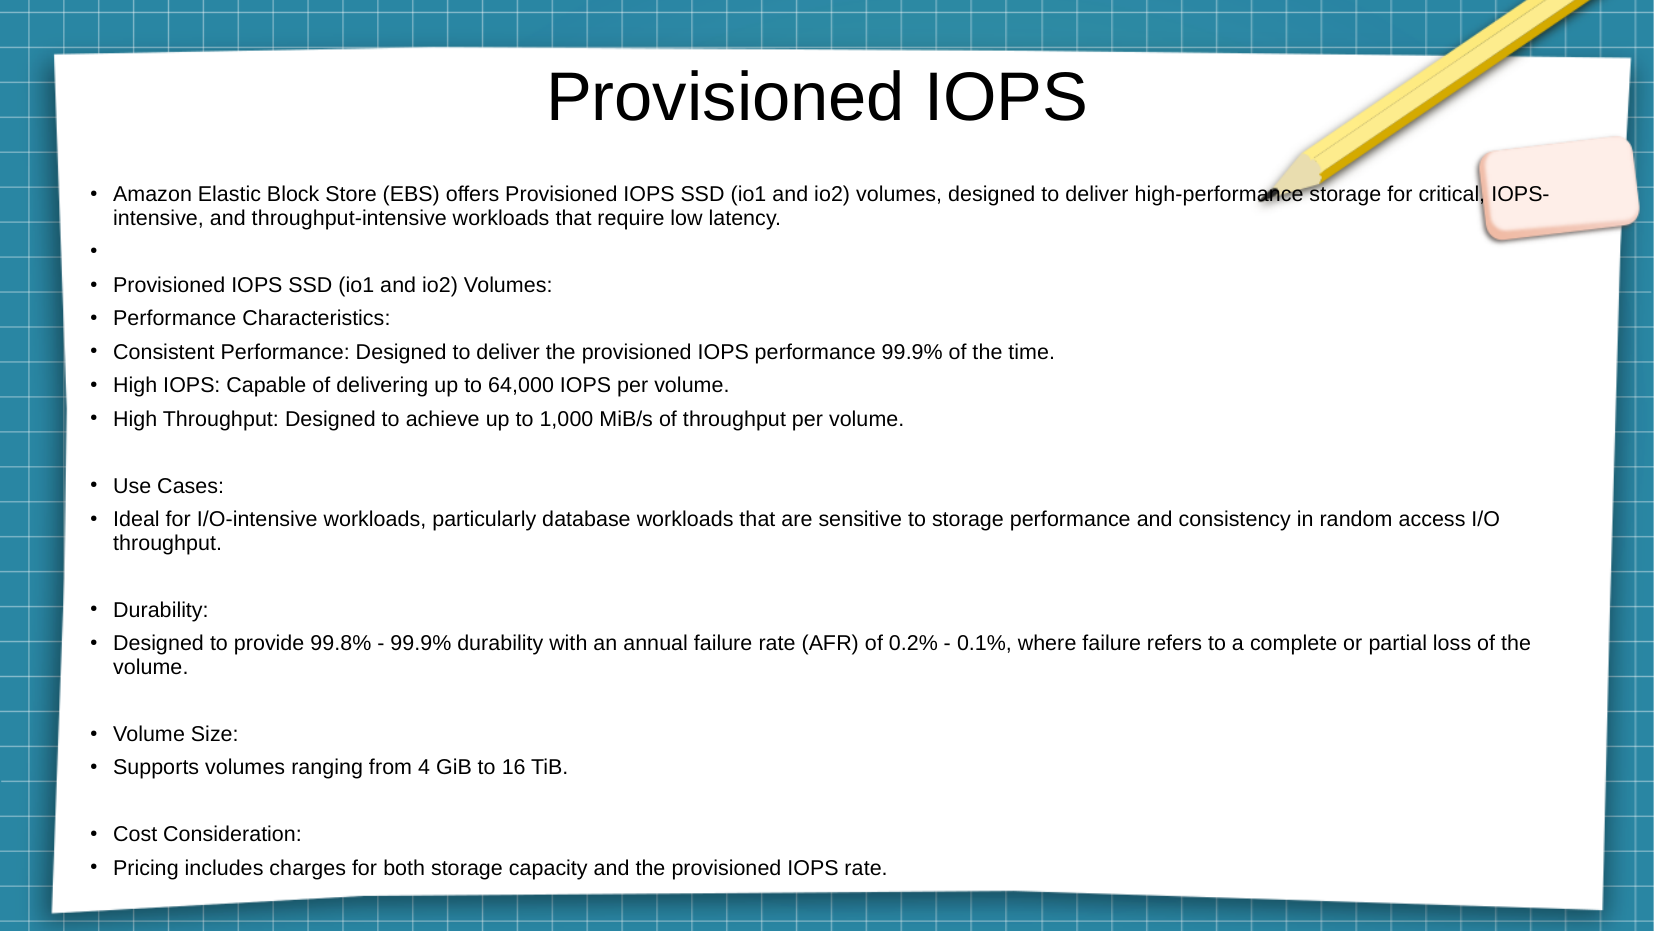

# Provisioned IOPS
Amazon Elastic Block Store (EBS) offers Provisioned IOPS SSD (io1 and io2) volumes, designed to deliver high-performance storage for critical, IOPS-intensive, and throughput-intensive workloads that require low latency.
Provisioned IOPS SSD (io1 and io2) Volumes:
Performance Characteristics:
Consistent Performance: Designed to deliver the provisioned IOPS performance 99.9% of the time.
High IOPS: Capable of delivering up to 64,000 IOPS per volume.
High Throughput: Designed to achieve up to 1,000 MiB/s of throughput per volume.
Use Cases:
Ideal for I/O-intensive workloads, particularly database workloads that are sensitive to storage performance and consistency in random access I/O throughput.
Durability:
Designed to provide 99.8% - 99.9% durability with an annual failure rate (AFR) of 0.2% - 0.1%, where failure refers to a complete or partial loss of the volume.
Volume Size:
Supports volumes ranging from 4 GiB to 16 TiB.
Cost Consideration:
Pricing includes charges for both storage capacity and the provisioned IOPS rate.